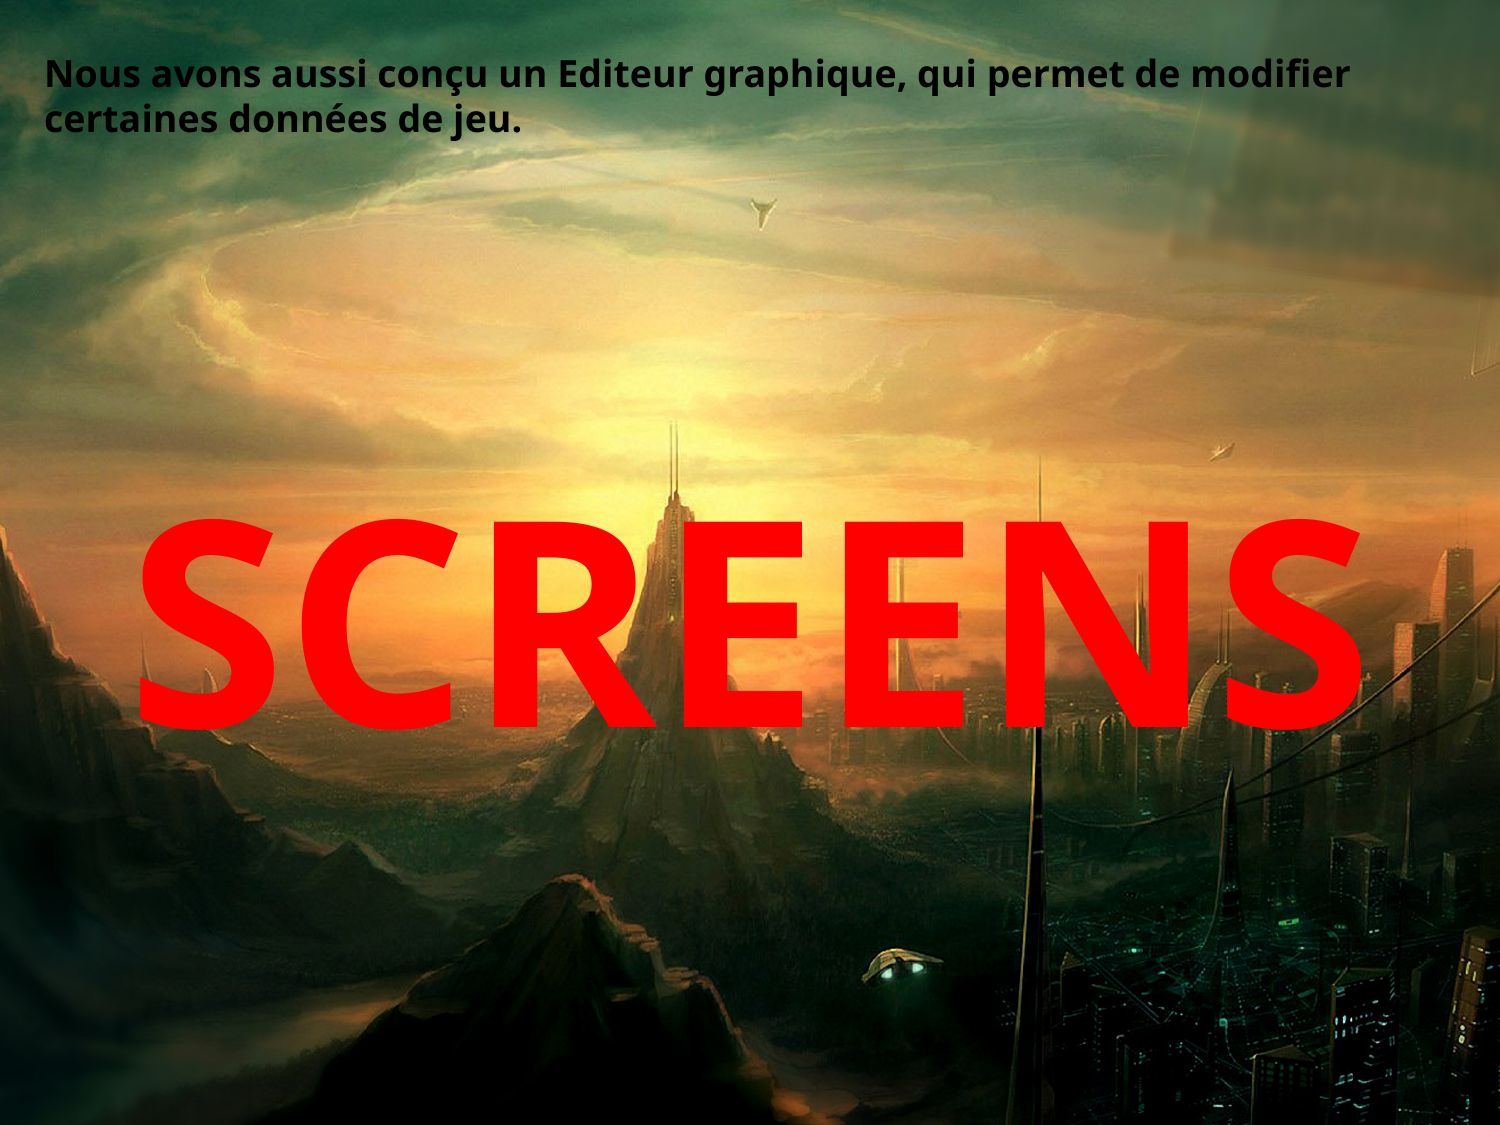

Nous avons aussi conçu un Editeur graphique, qui permet de modifier certaines données de jeu.
SCREENS